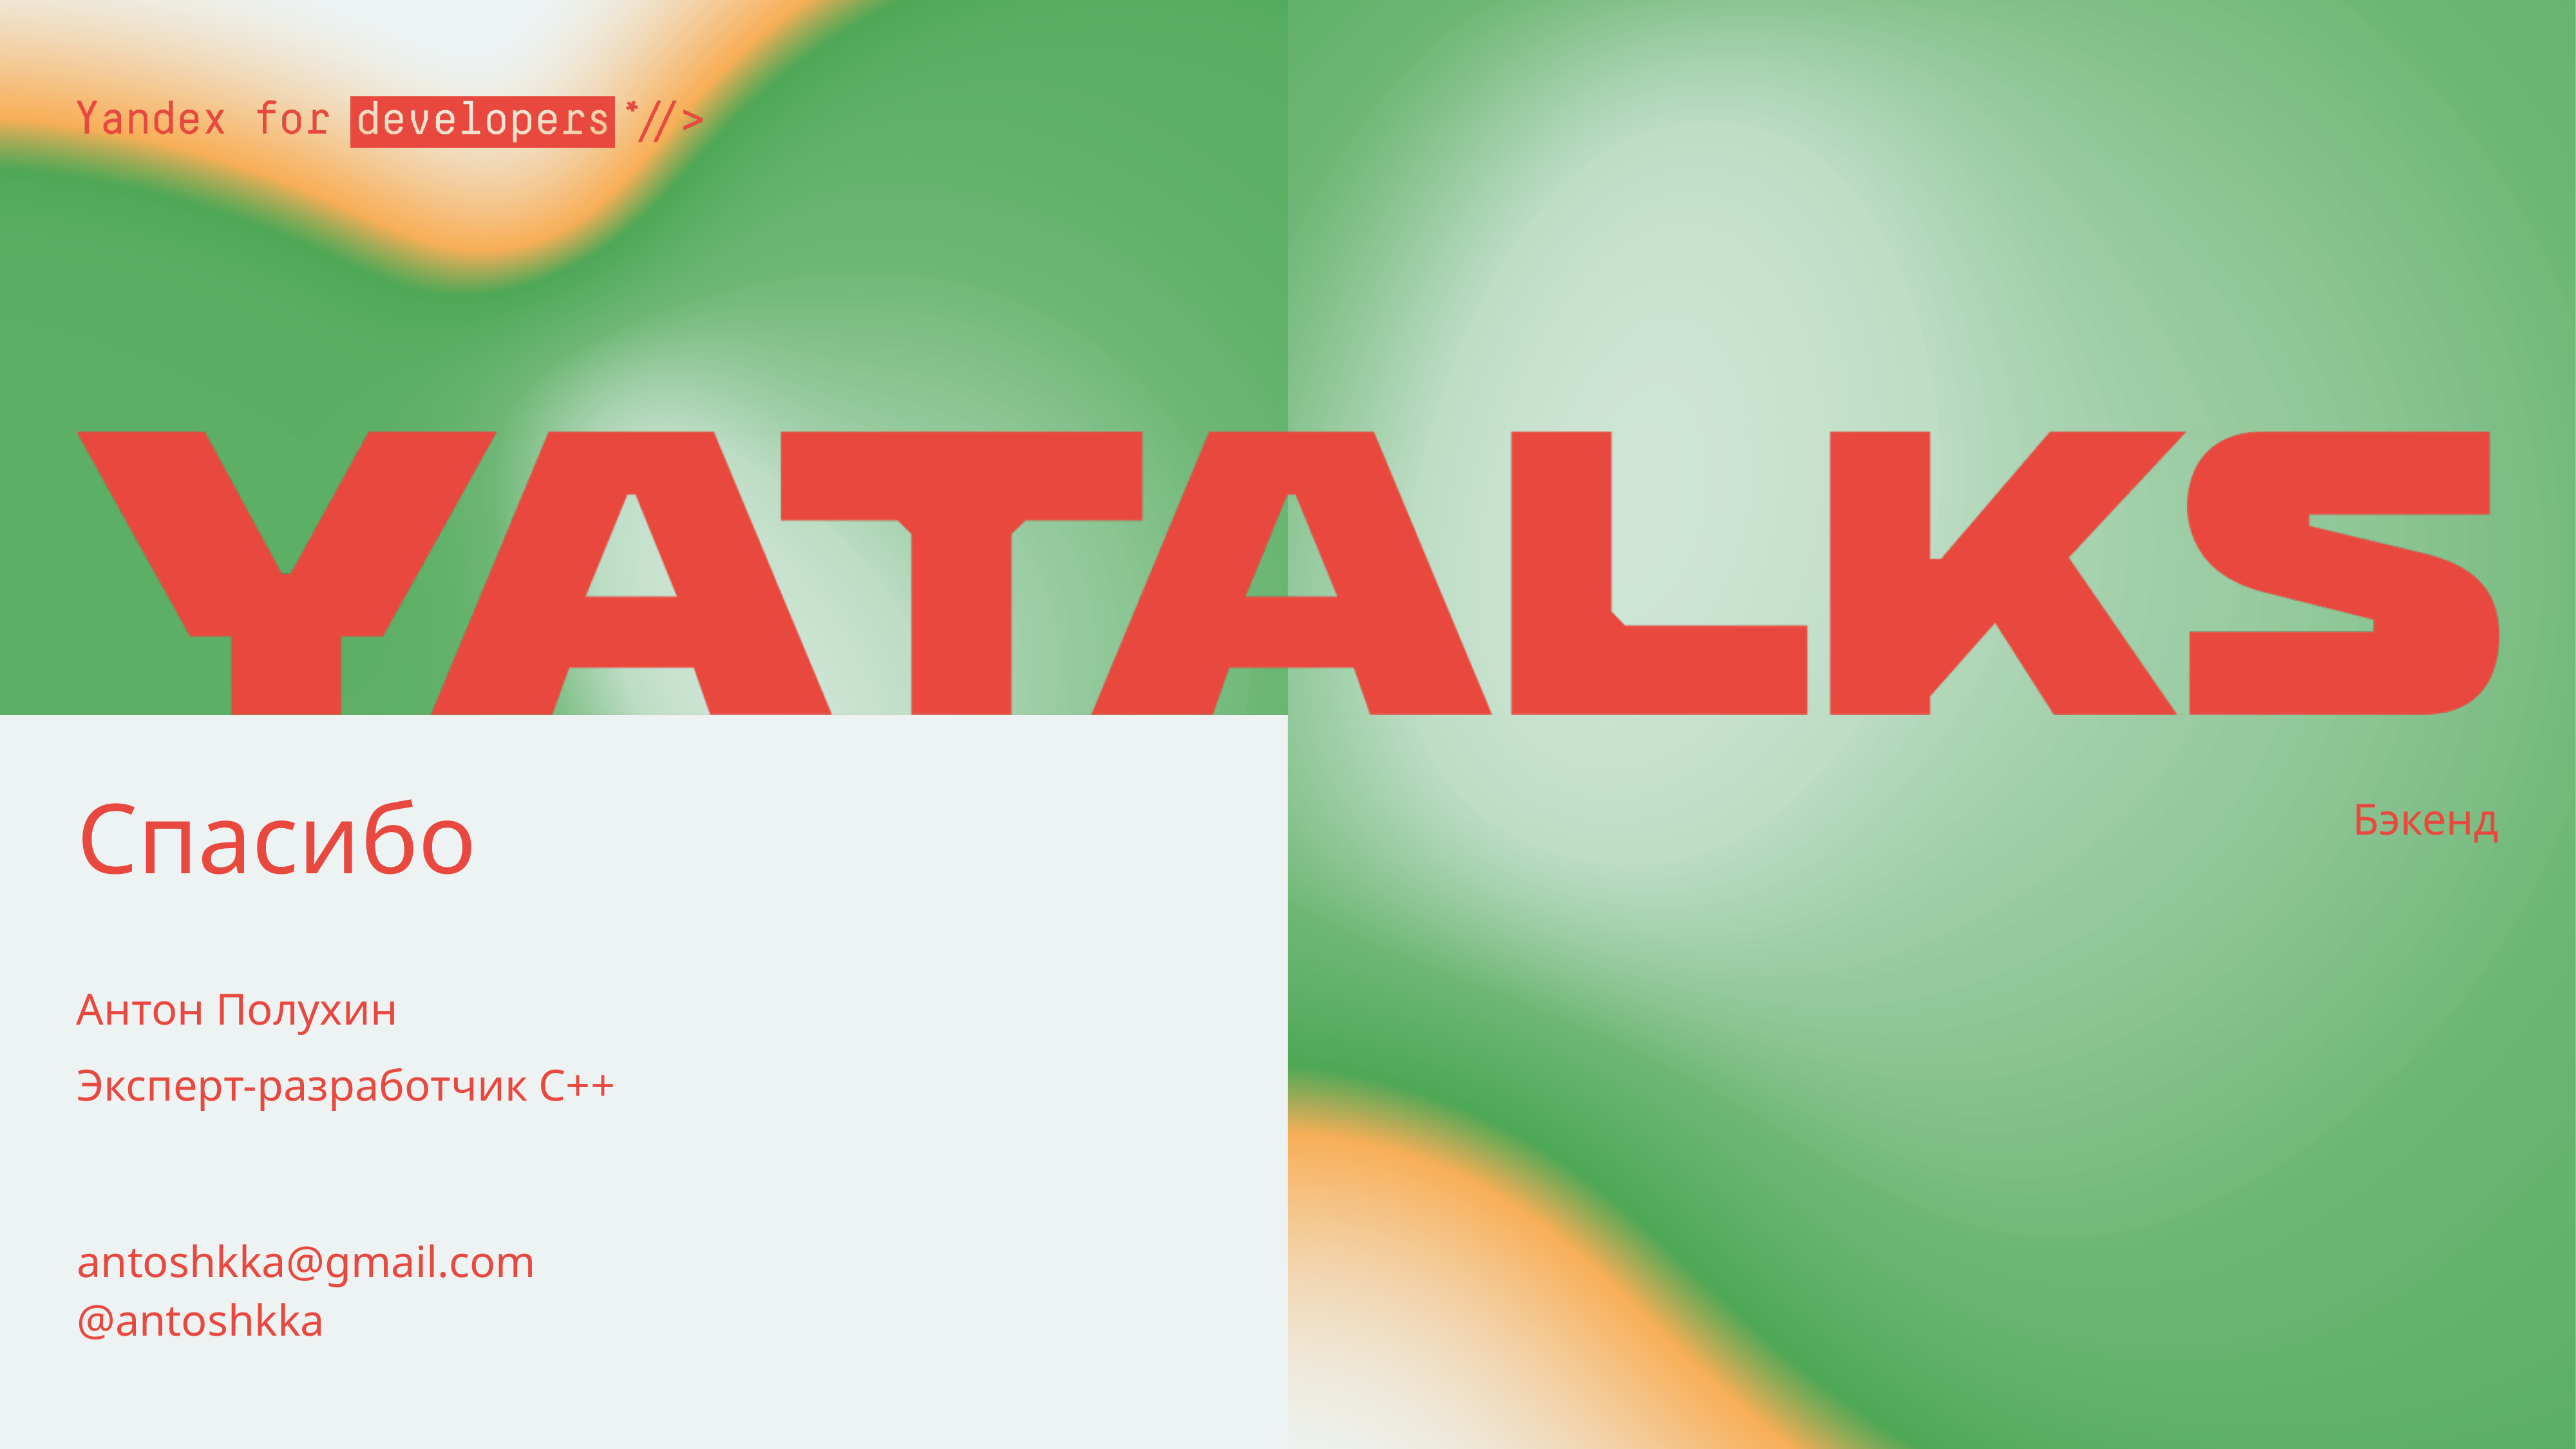

Спасибо
# Антон Полухин
Эксперт-разработчик C++
antoshkka@gmail.com
@antoshkka